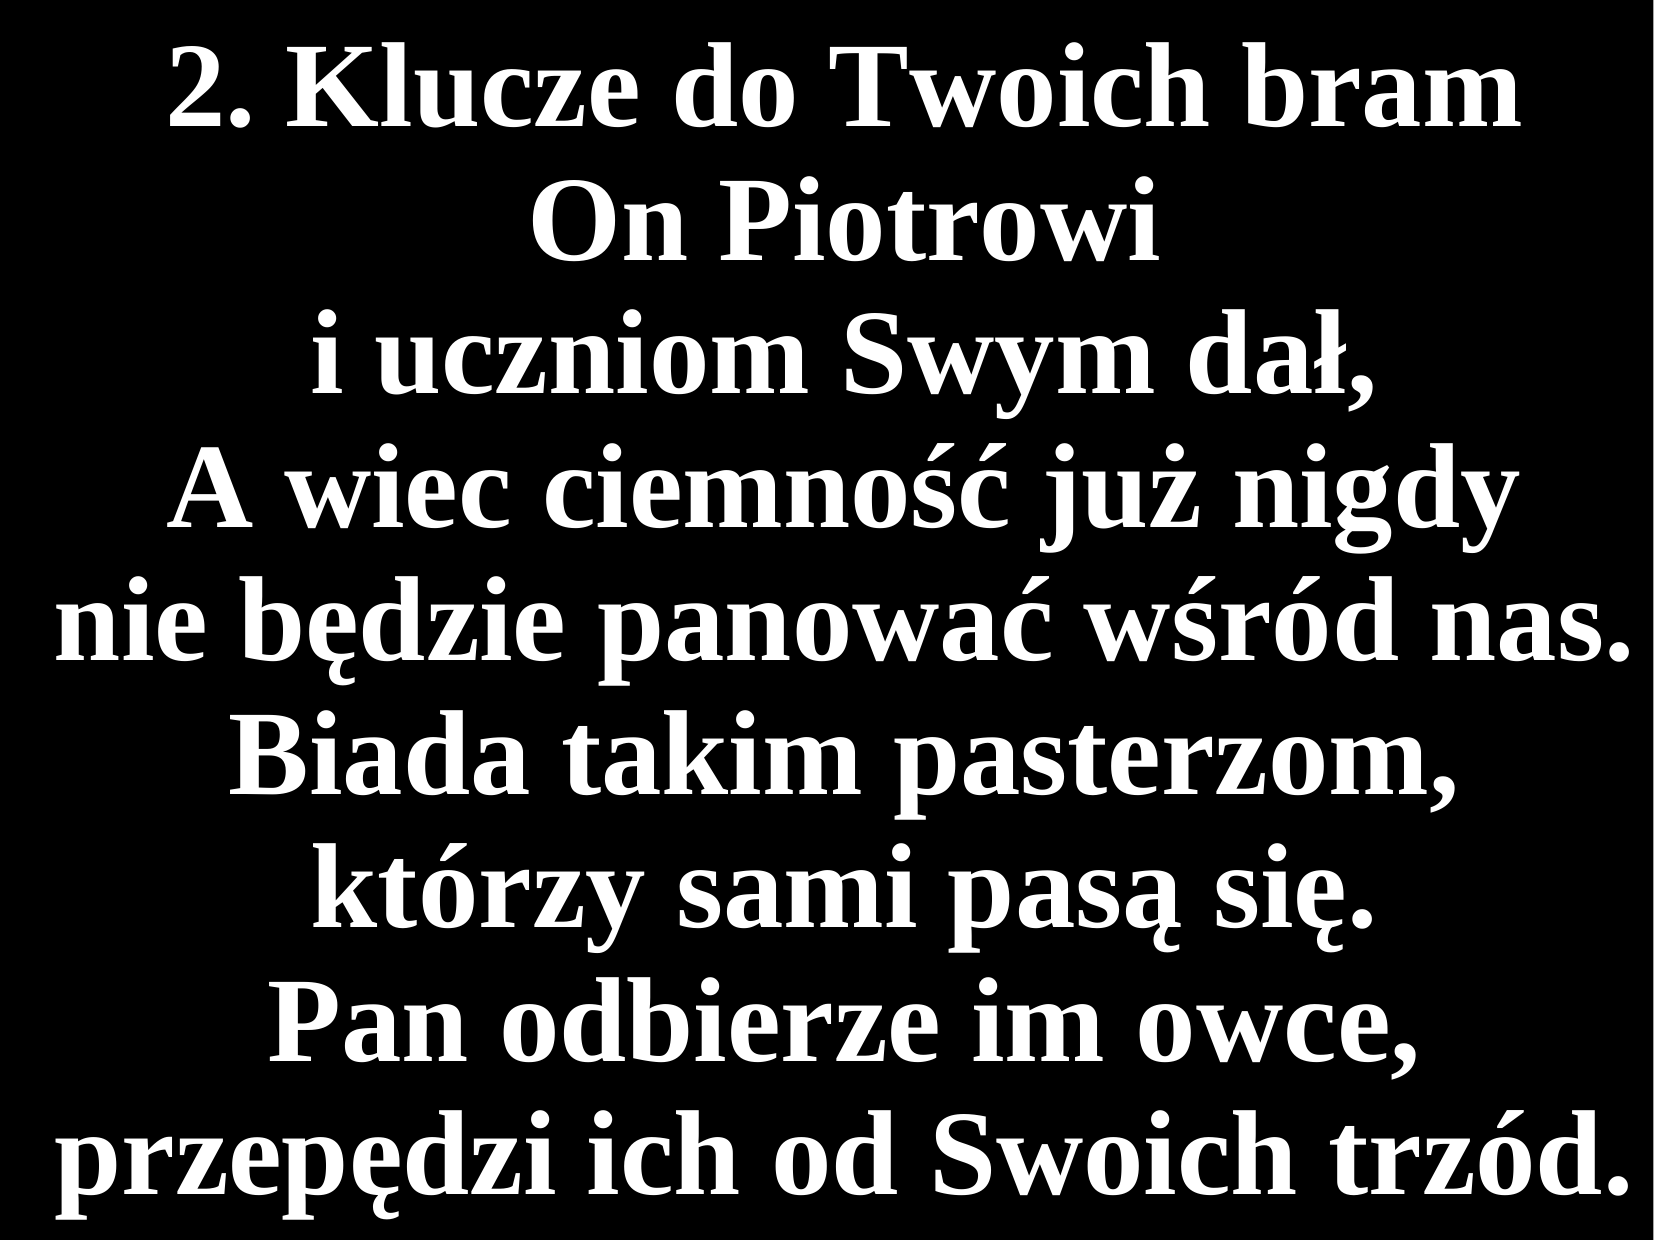

# 2. Klucze do Twoich bram
On Piotrowi
i uczniom Swym dał,
A wiec ciemność już nigdy
nie będzie panować wśród nas.
Biada takim pasterzom,
którzy sami pasą się.
Pan odbierze im owce,
przepędzi ich od Swoich trzód.